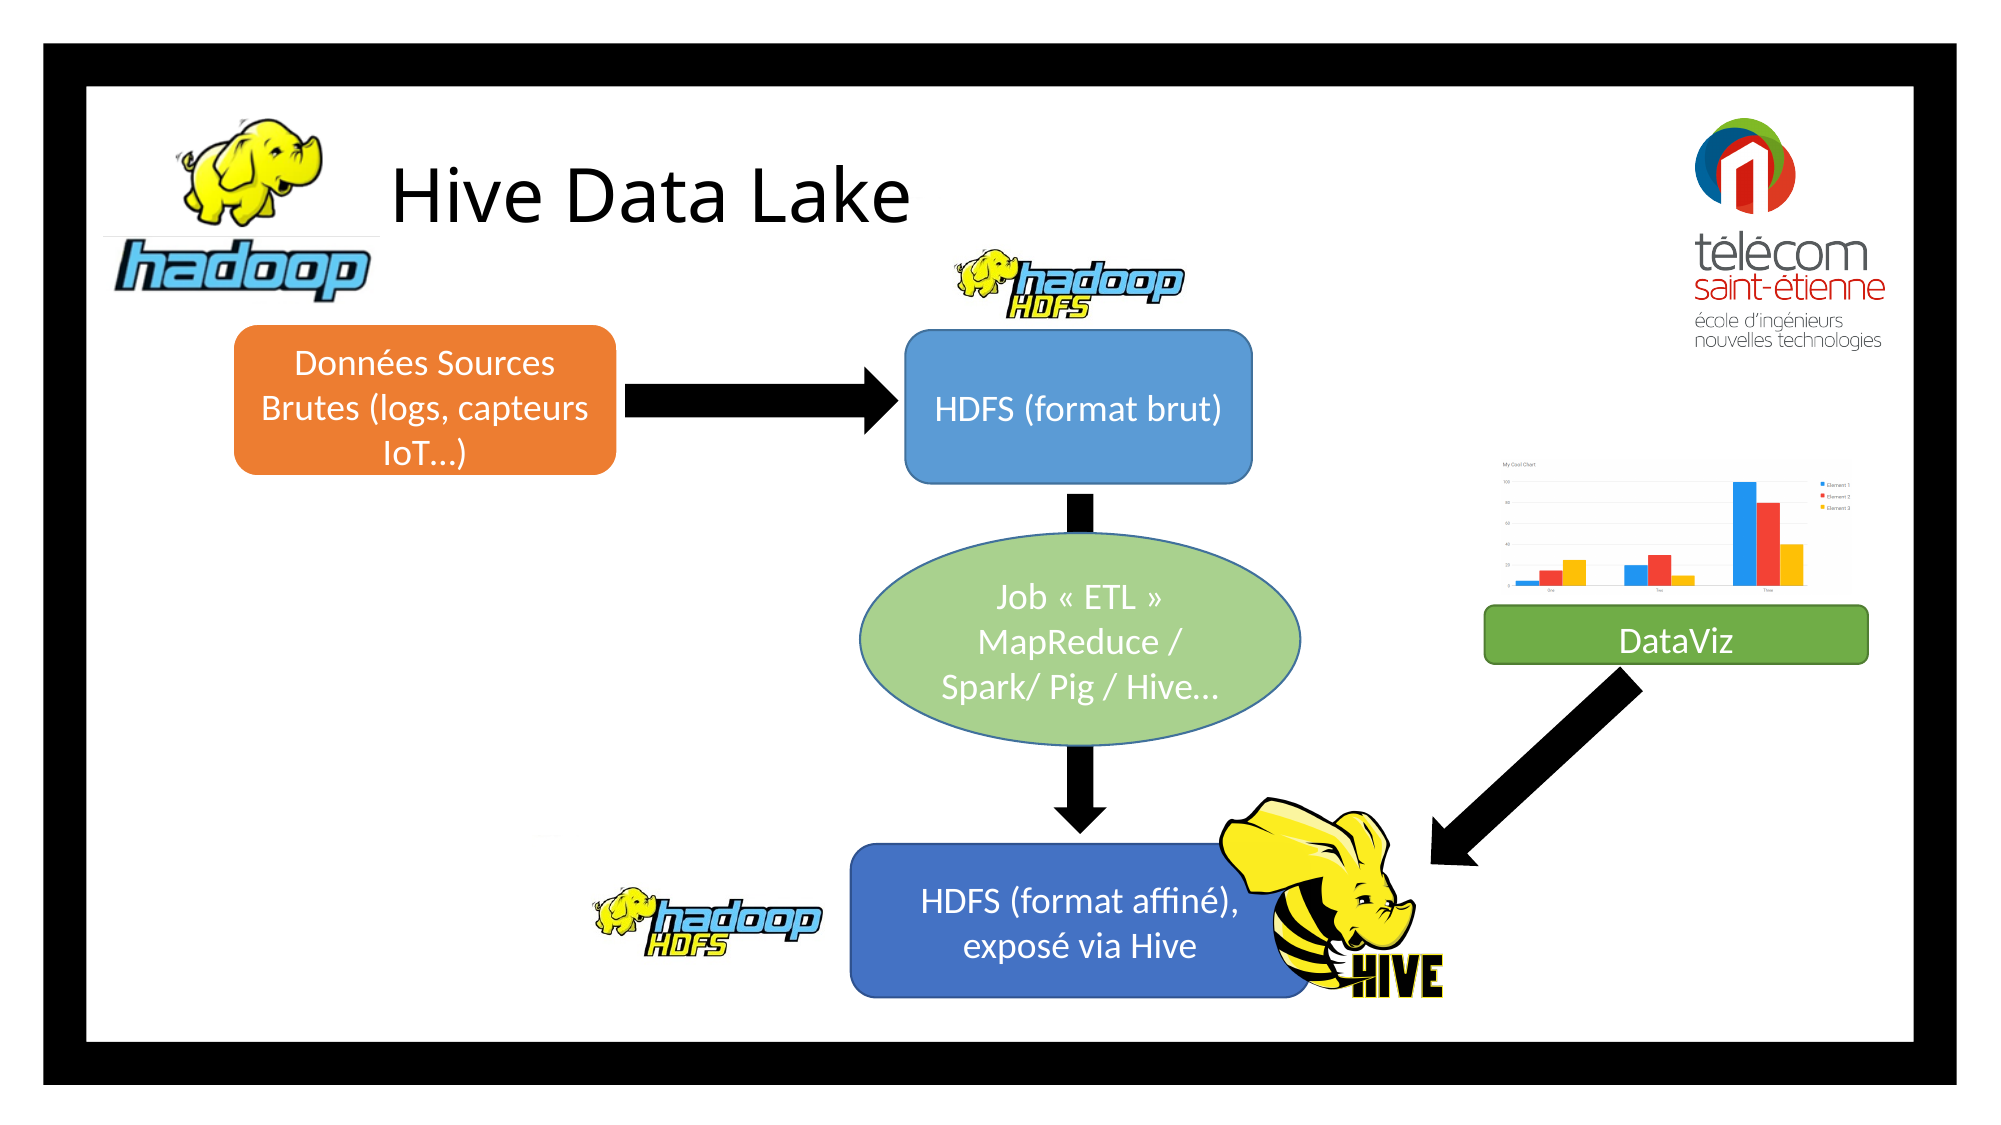

# Hive Data Lake
Données Sources Brutes (logs, capteurs IoT…)
HDFS (format brut)
Job « ETL » MapReduce / Spark/ Pig / Hive…
DataViz
HDFS (format affiné), exposé via Hive